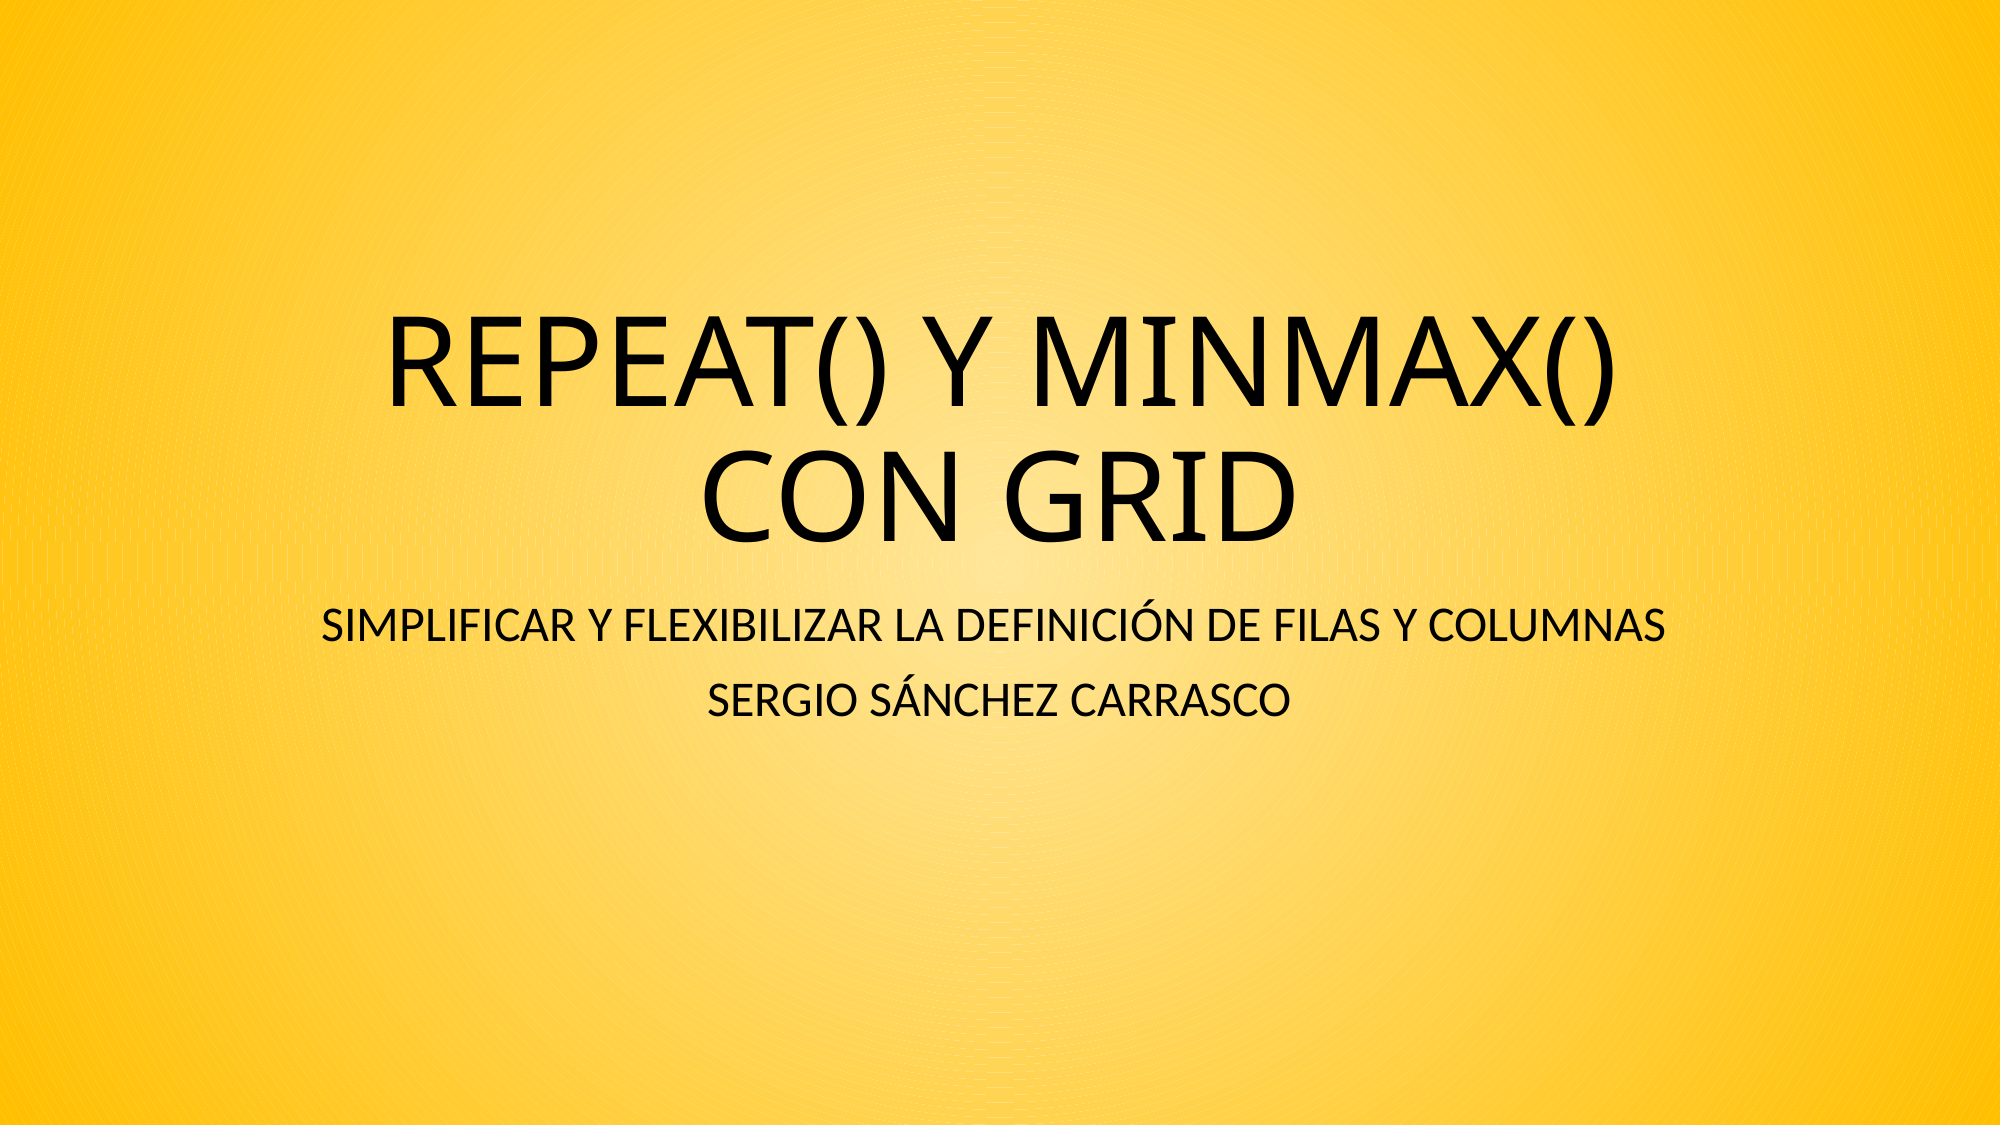

# REPEAT() Y MINMAX() CON GRID
SIMPLIFICAR Y FLEXIBILIZAR LA DEFINICIÓN DE FILAS Y COLUMNAS
SERGIO SÁNCHEZ CARRASCO